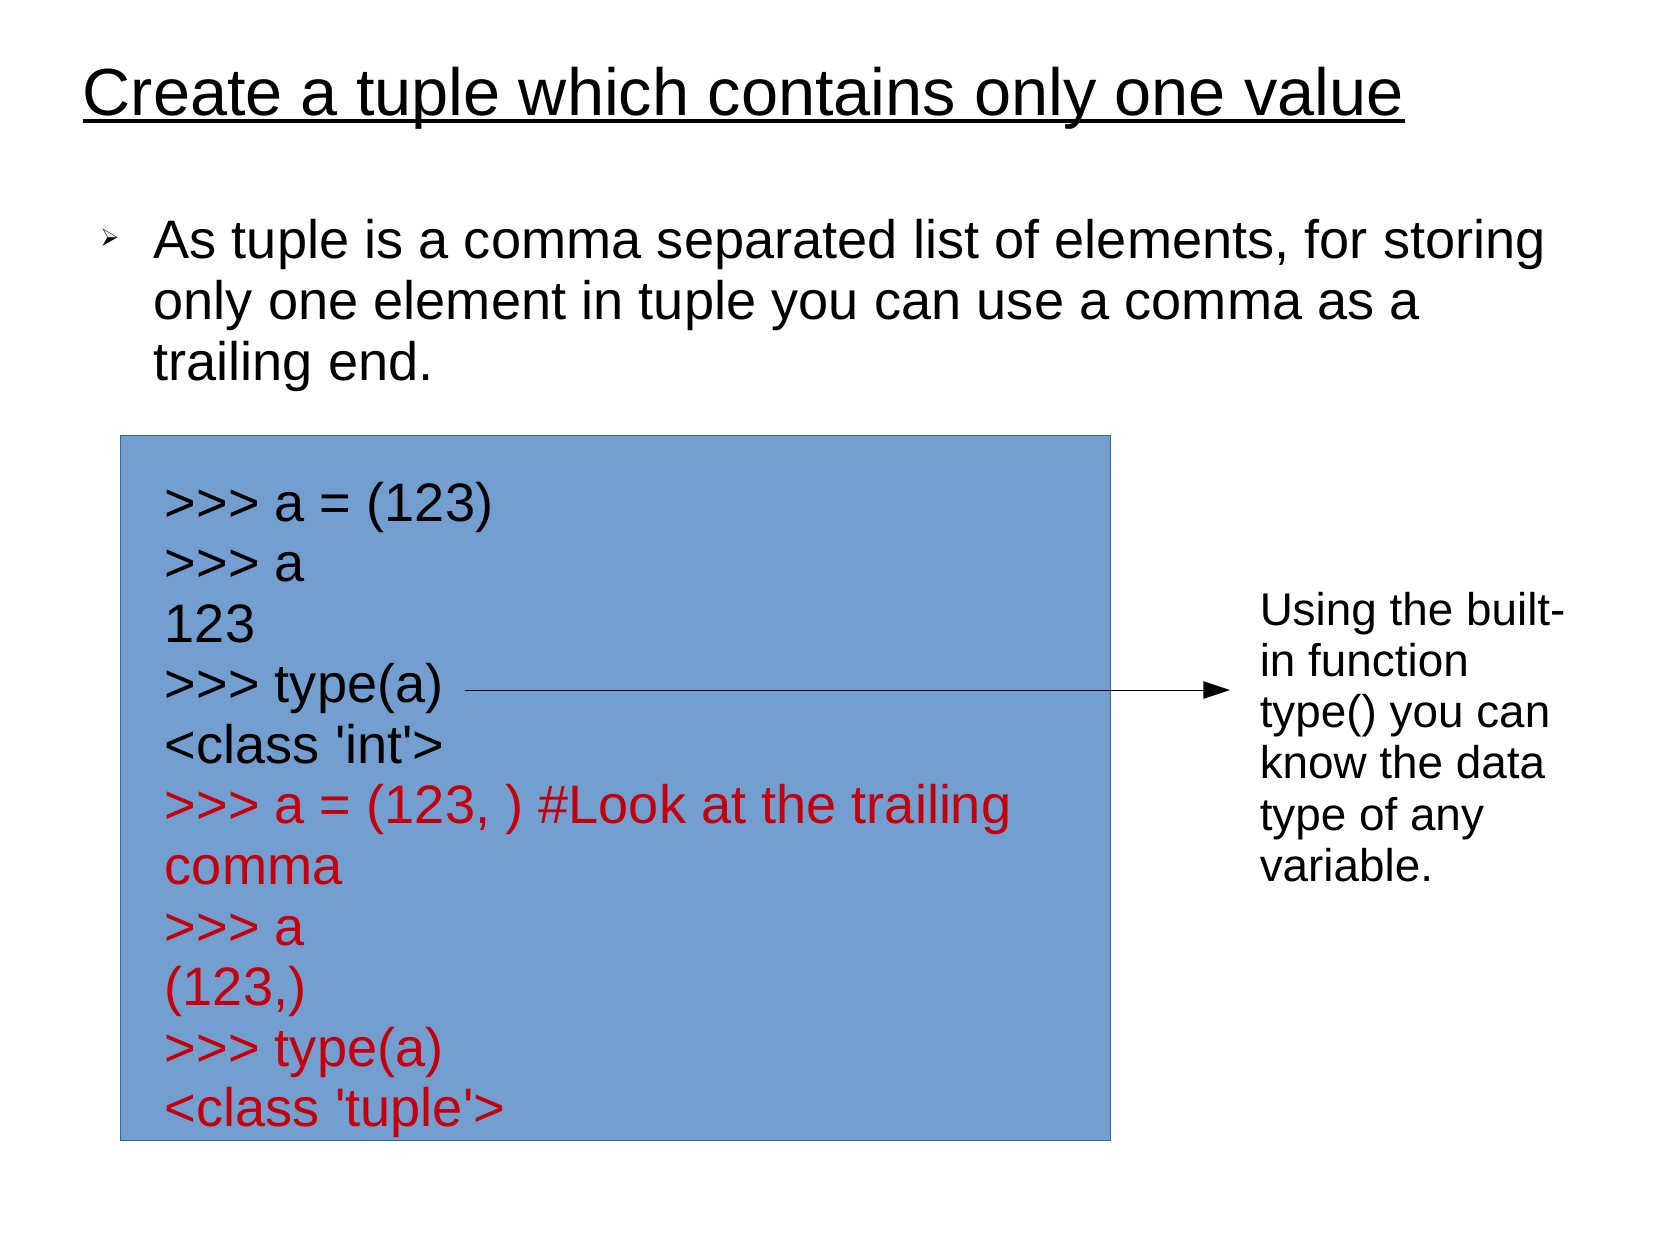

# Create a tuple which contains only one value
As tuple is a comma separated list of elements, for storing only one element in tuple you can use a comma as a trailing end.
>>> a = (123)
>>> a
123
>>> type(a)
<class 'int'>
>>> a = (123, ) #Look at the trailing comma
>>> a
(123,)
>>> type(a)
<class 'tuple'>
Using the built-in function type() you can know the data type of any variable.